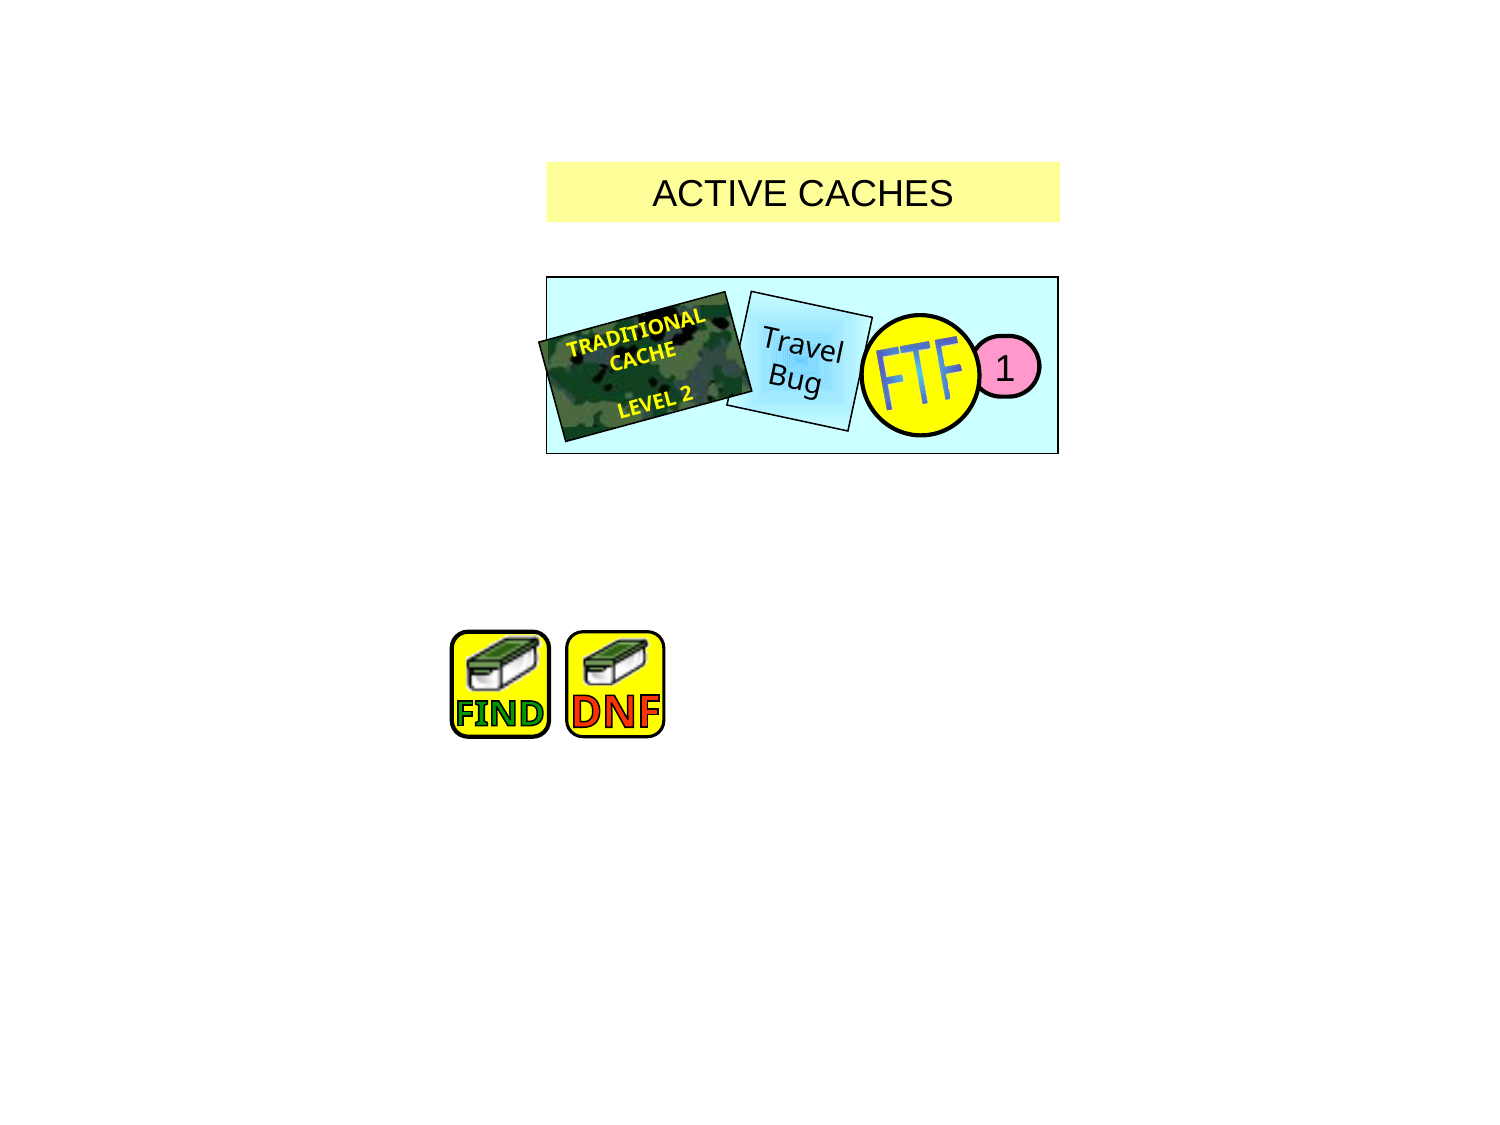

ACTIVE CACHES
Travel
Bug
FTF
TRADITIONAL
CACHE
LEVEL 2
1
FIND
DNF